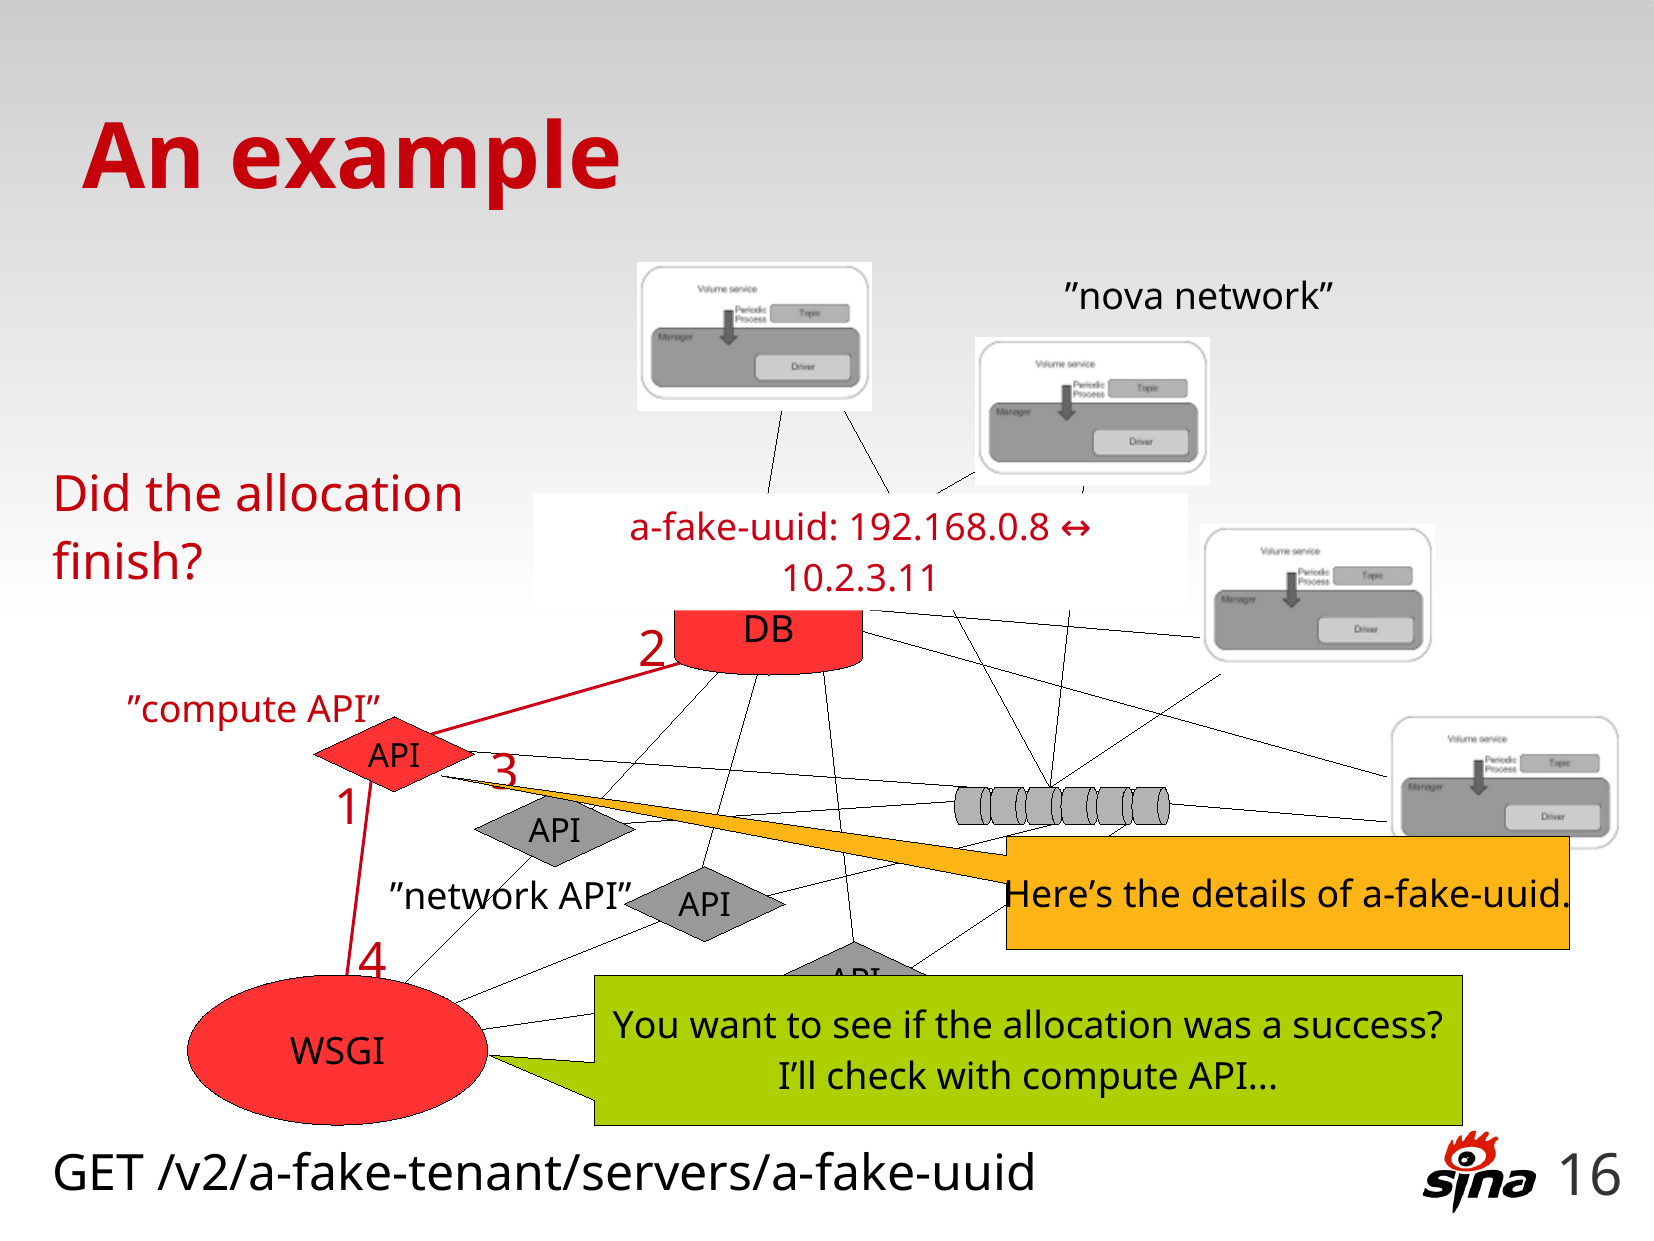

# An example
”nova network”
Did the allocation finish?
a-fake-uuid: 192.168.0.8 ↔ 10.2.3.11
DB
2
”compute API”
API
3
1
API
Queue
Here’s the details of a-fake-uuid.
”network API”
API
4
API
WSGI
You want to see if the allocation was a success?
I’ll check with compute API...
GET /v2/a-fake-tenant/servers/a-fake-uuid
16